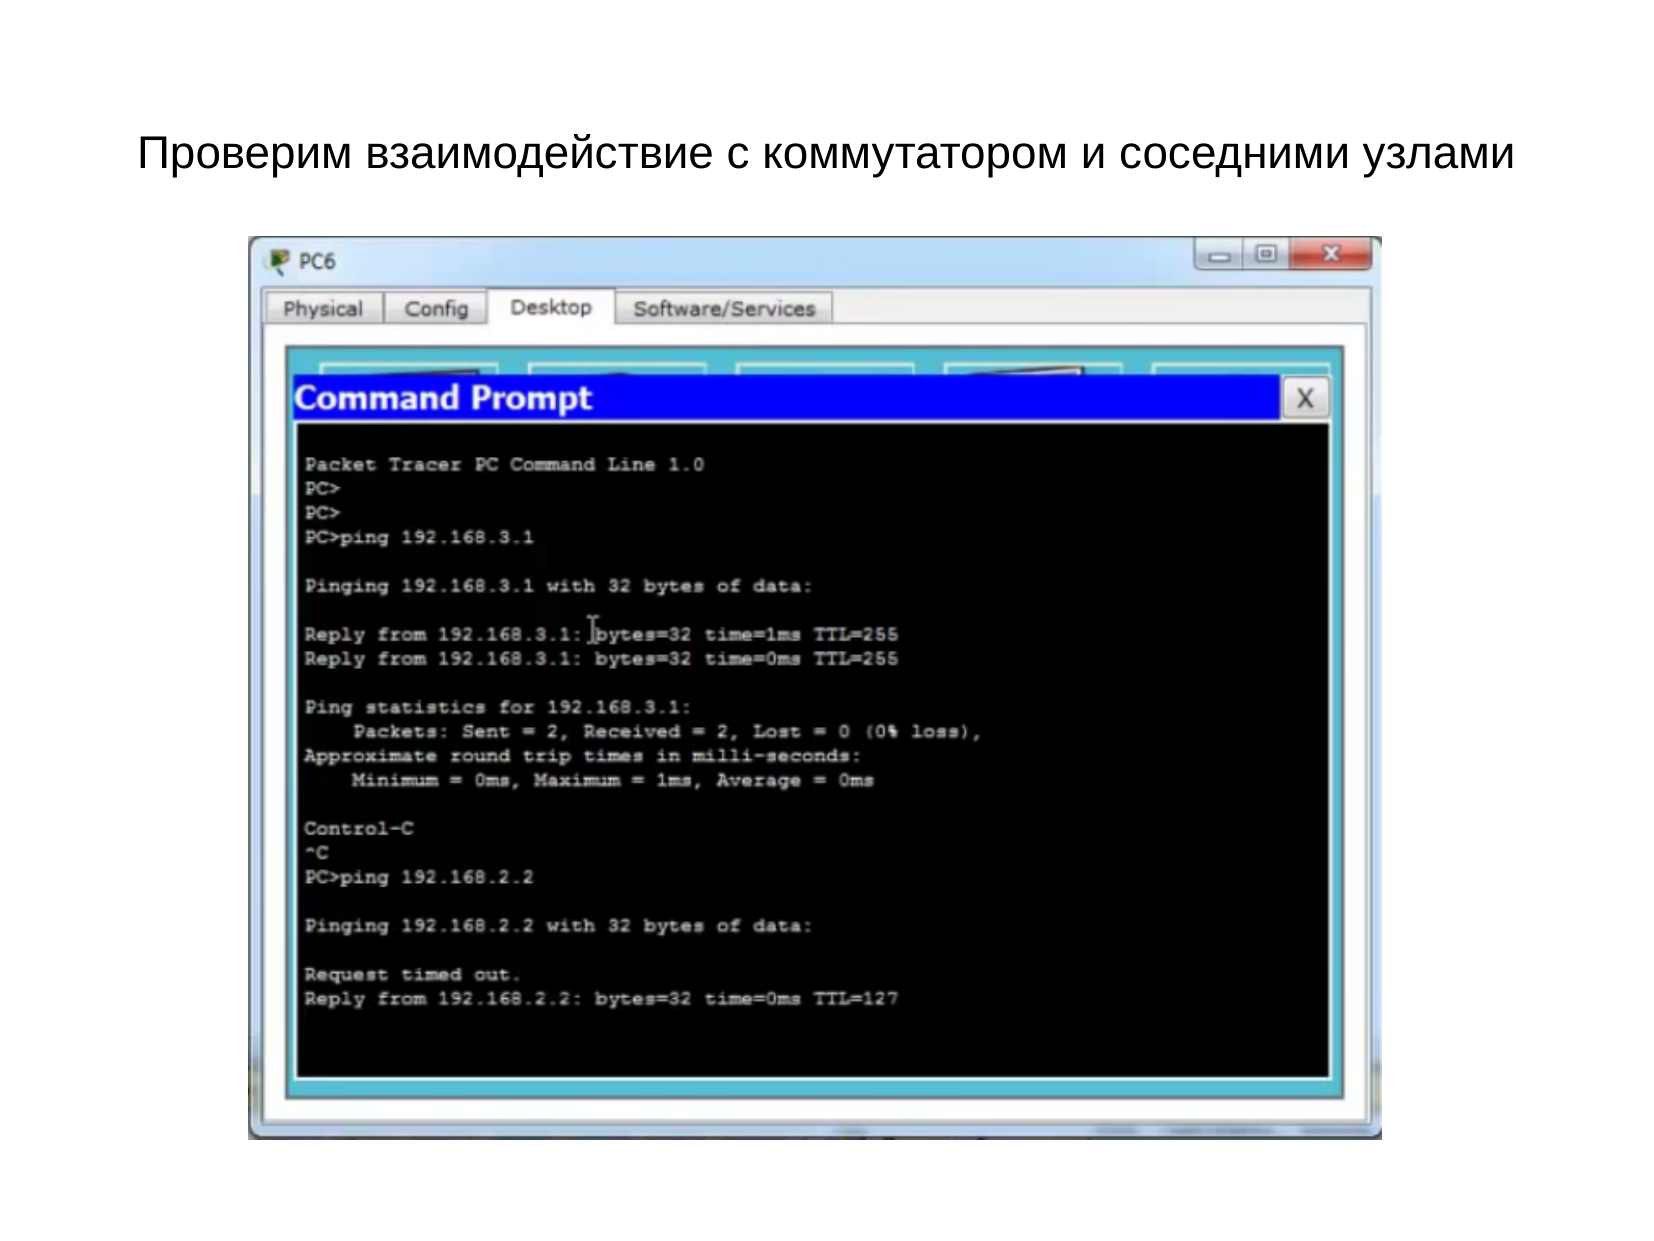

# Проверим взаимодействие с коммутатором и соседними узлами